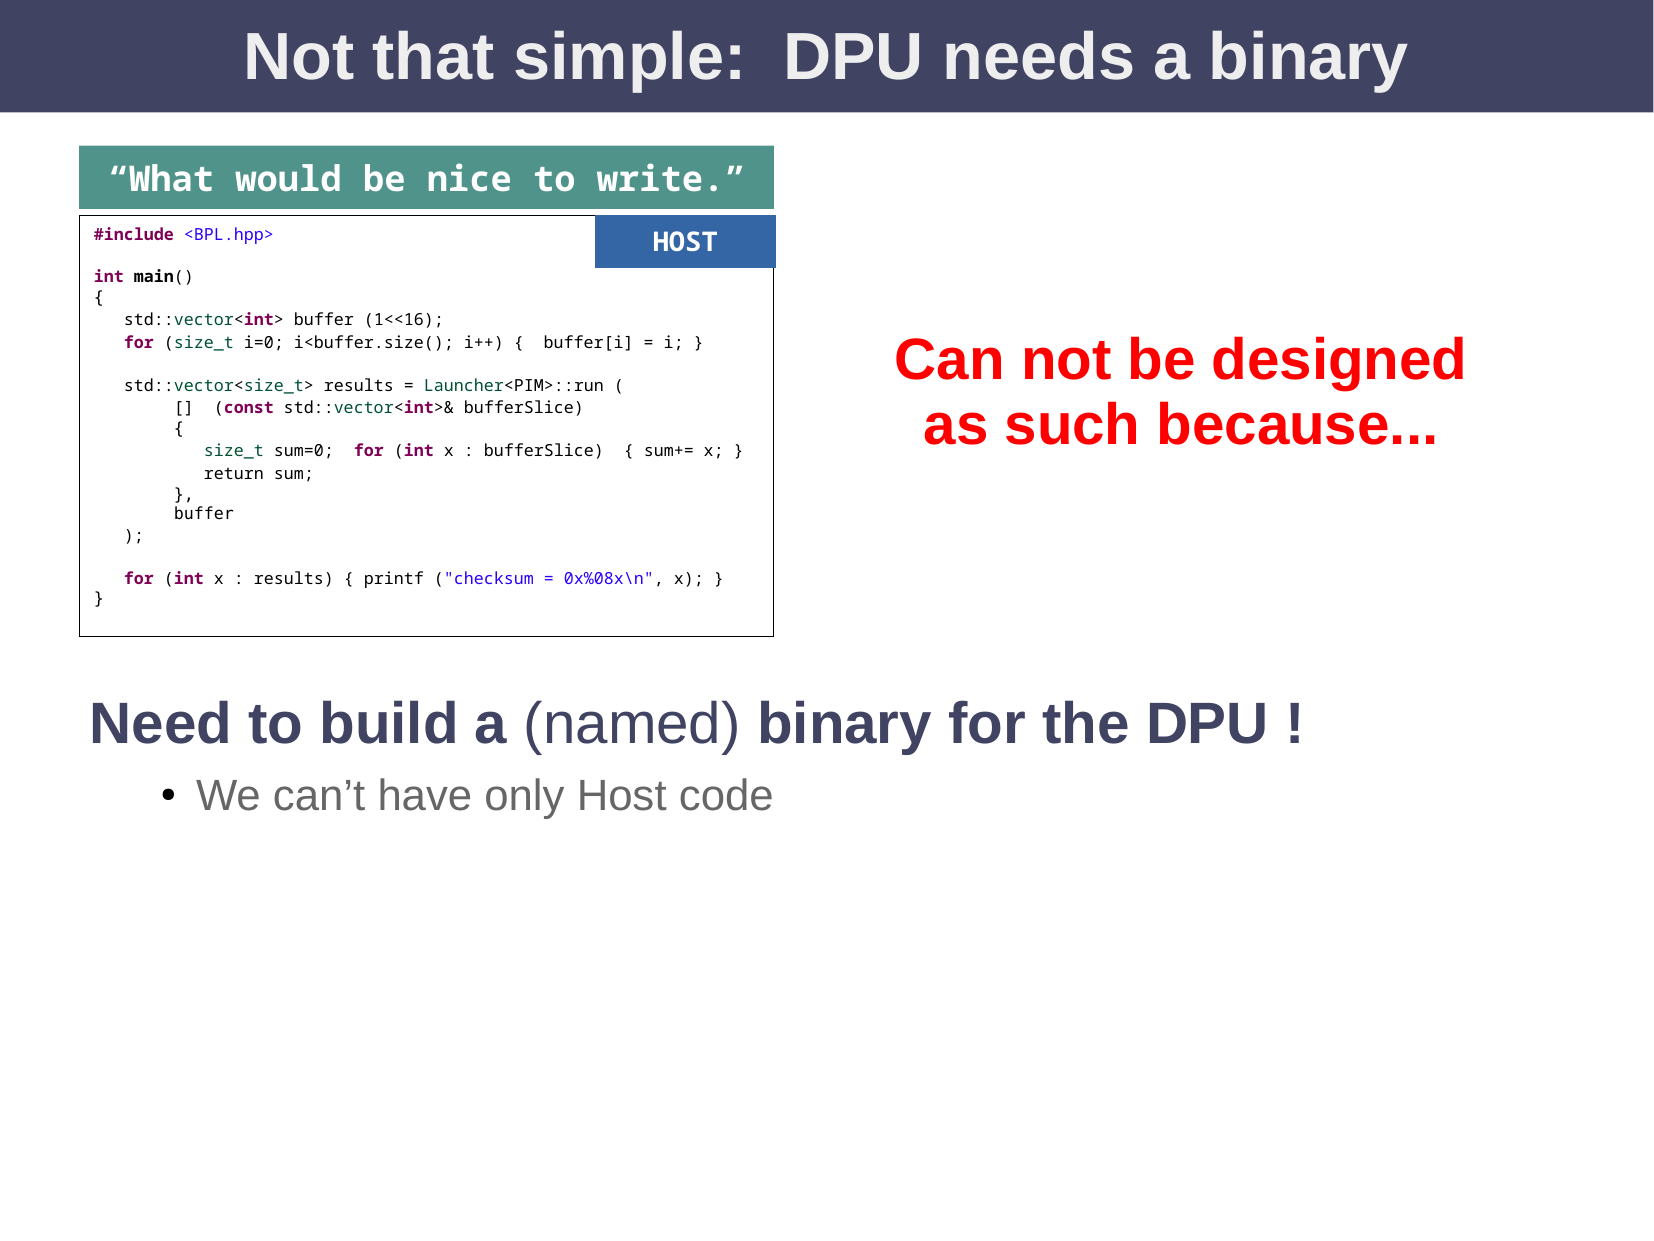

Not that simple: DPU needs a binary
“What would be nice to write.”
#include <BPL.hpp>
int main()
{
 std::vector<int> buffer (1<<16);
 for (size_t i=0; i<buffer.size(); i++) { buffer[i] = i; }
 std::vector<size_t> results = Launcher<PIM>::run (
 [] (const std::vector<int>& bufferSlice)
 {
 size_t sum=0; for (int x : bufferSlice) { sum+= x; }
 return sum;
 },
 buffer
 );
 for (int x : results) { printf ("checksum = 0x%08x\n", x); }
}
HOST
Can not be designed
as such because...
Need to build a (named) binary for the DPU !
We can’t have only Host code